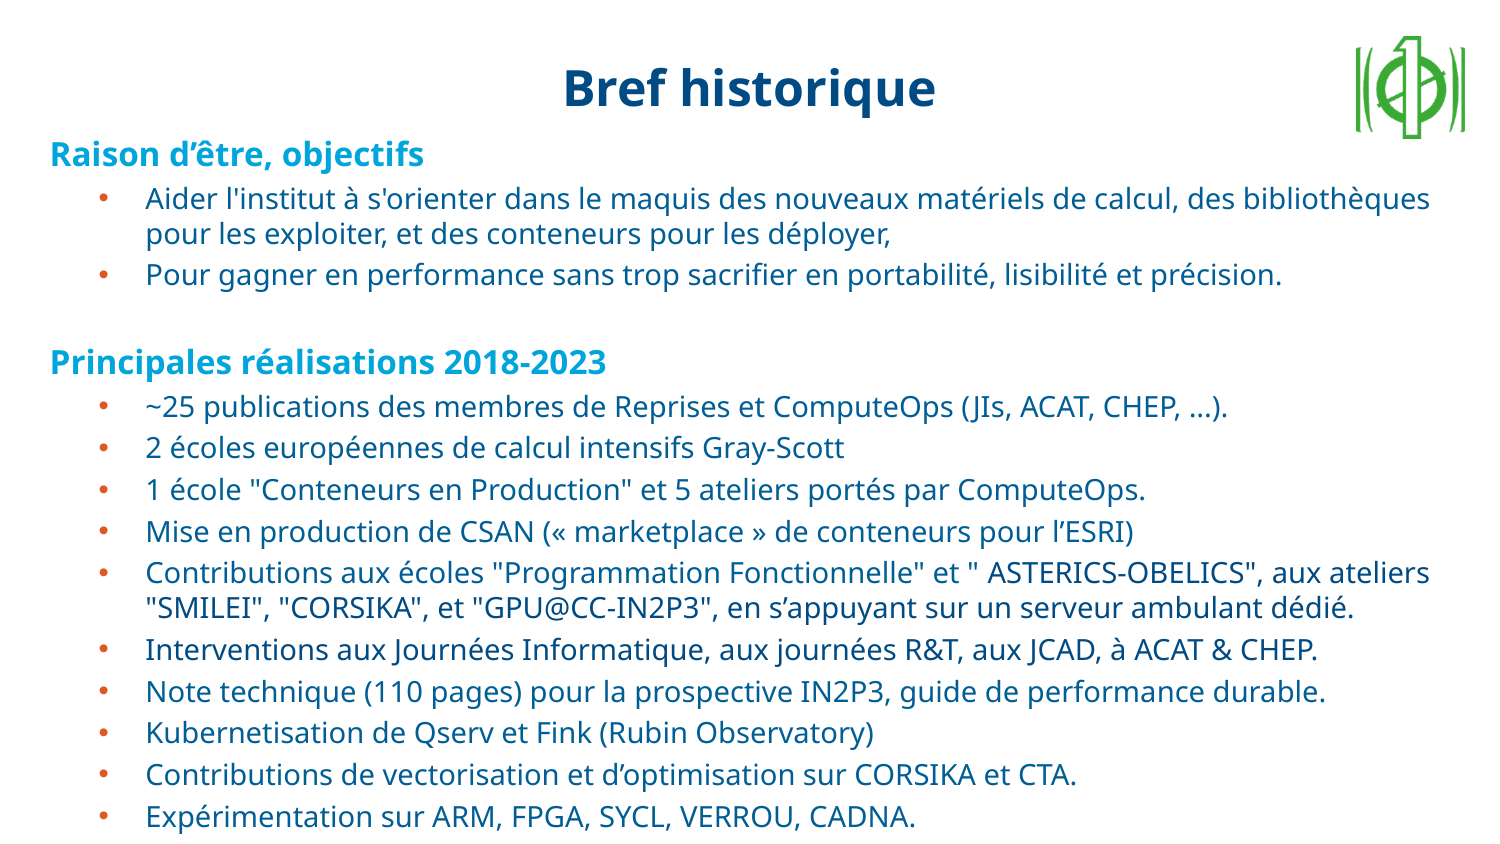

Bref historique
Raison d’être, objectifs
Aider l'institut à s'orienter dans le maquis des nouveaux matériels de calcul, des bibliothèques pour les exploiter, et des conteneurs pour les déployer,
Pour gagner en performance sans trop sacrifier en portabilité, lisibilité et précision.
Principales réalisations 2018-2023
~25 publications des membres de Reprises et ComputeOps (JIs, ACAT, CHEP, ...).
2 écoles européennes de calcul intensifs Gray-Scott
1 école "Conteneurs en Production" et 5 ateliers portés par ComputeOps.
Mise en production de CSAN (« marketplace » de conteneurs pour l’ESRI)
Contributions aux écoles "Programmation Fonctionnelle" et " ASTERICS-OBELICS", aux ateliers "SMILEI", "CORSIKA", et "GPU@CC-IN2P3", en s’appuyant sur un serveur ambulant dédié.
Interventions aux Journées Informatique, aux journées R&T, aux JCAD, à ACAT & CHEP.
Note technique (110 pages) pour la prospective IN2P3, guide de performance durable.
Kubernetisation de Qserv et Fink (Rubin Observatory)
Contributions de vectorisation et d’optimisation sur CORSIKA et CTA.
Expérimentation sur ARM, FPGA, SYCL, VERROU, CADNA.